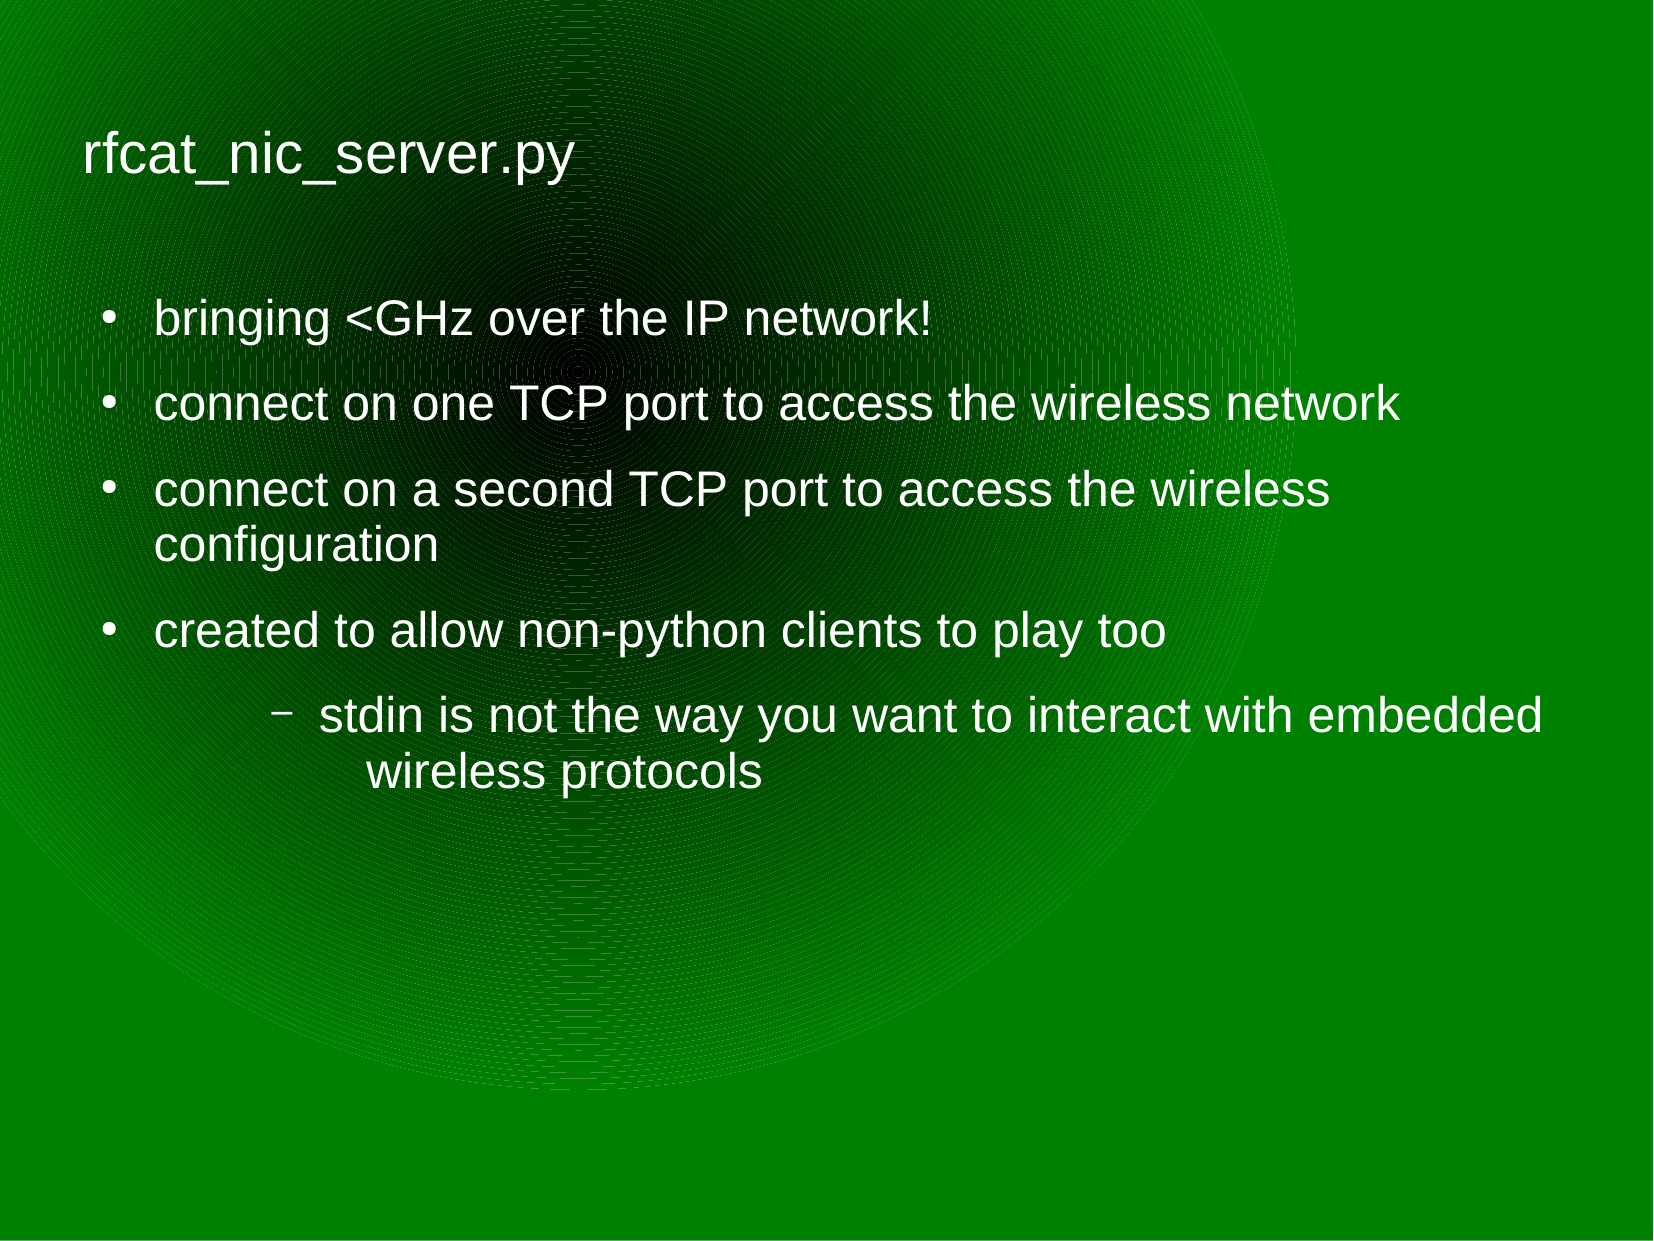

# rfcat_nic_server.py
bringing <GHz over the IP network!
connect on one TCP port to access the wireless network
connect on a second TCP port to access the wireless configuration
created to allow non-python clients to play too
stdin is not the way you want to interact with embedded wireless protocols